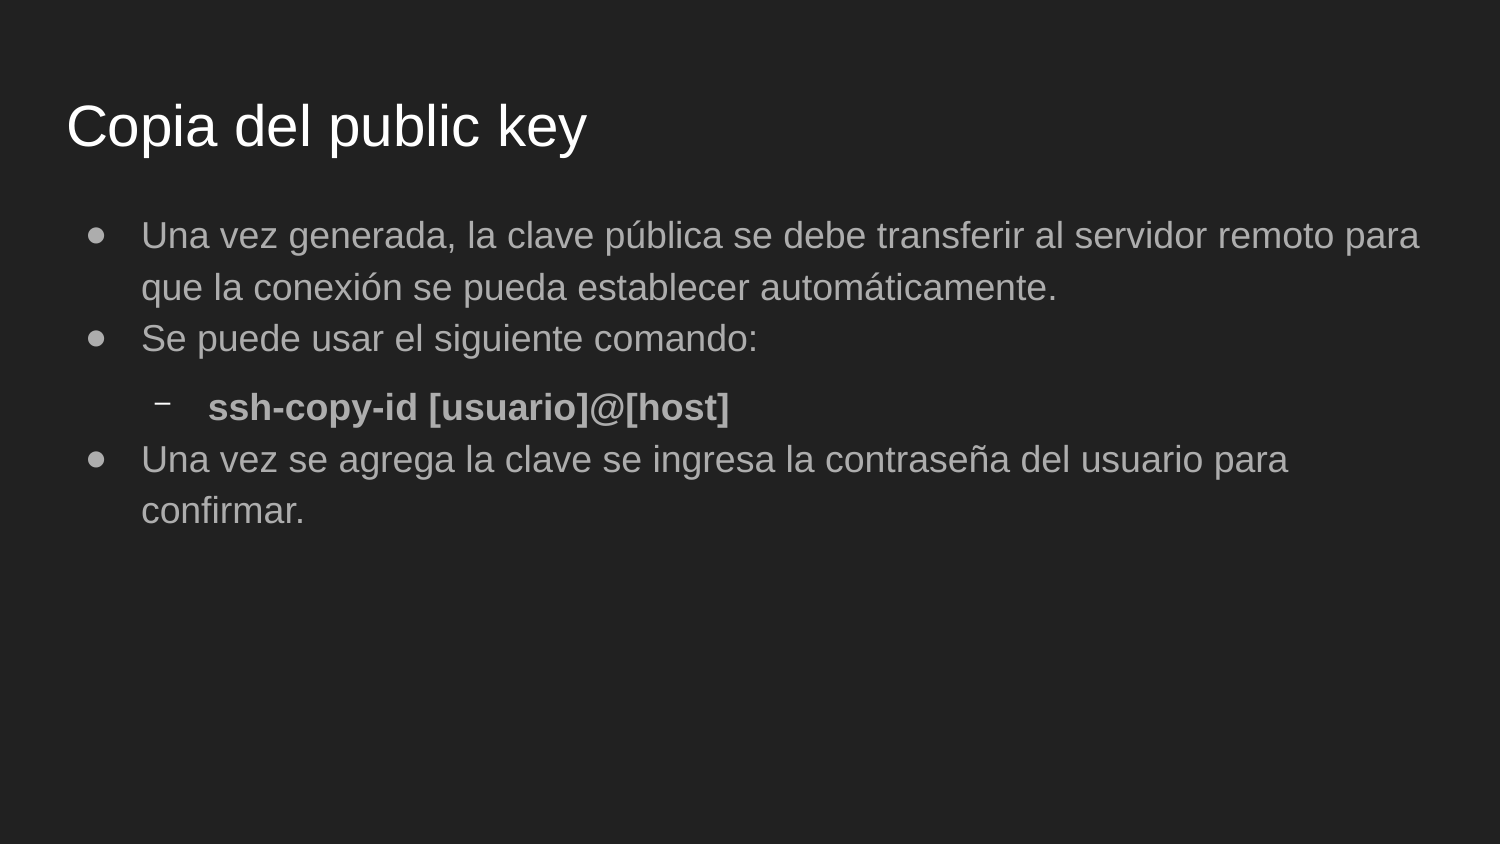

# Copia del public key
Una vez generada, la clave pública se debe transferir al servidor remoto para que la conexión se pueda establecer automáticamente.
Se puede usar el siguiente comando:
ssh-copy-id [usuario]@[host]
Una vez se agrega la clave se ingresa la contraseña del usuario para confirmar.